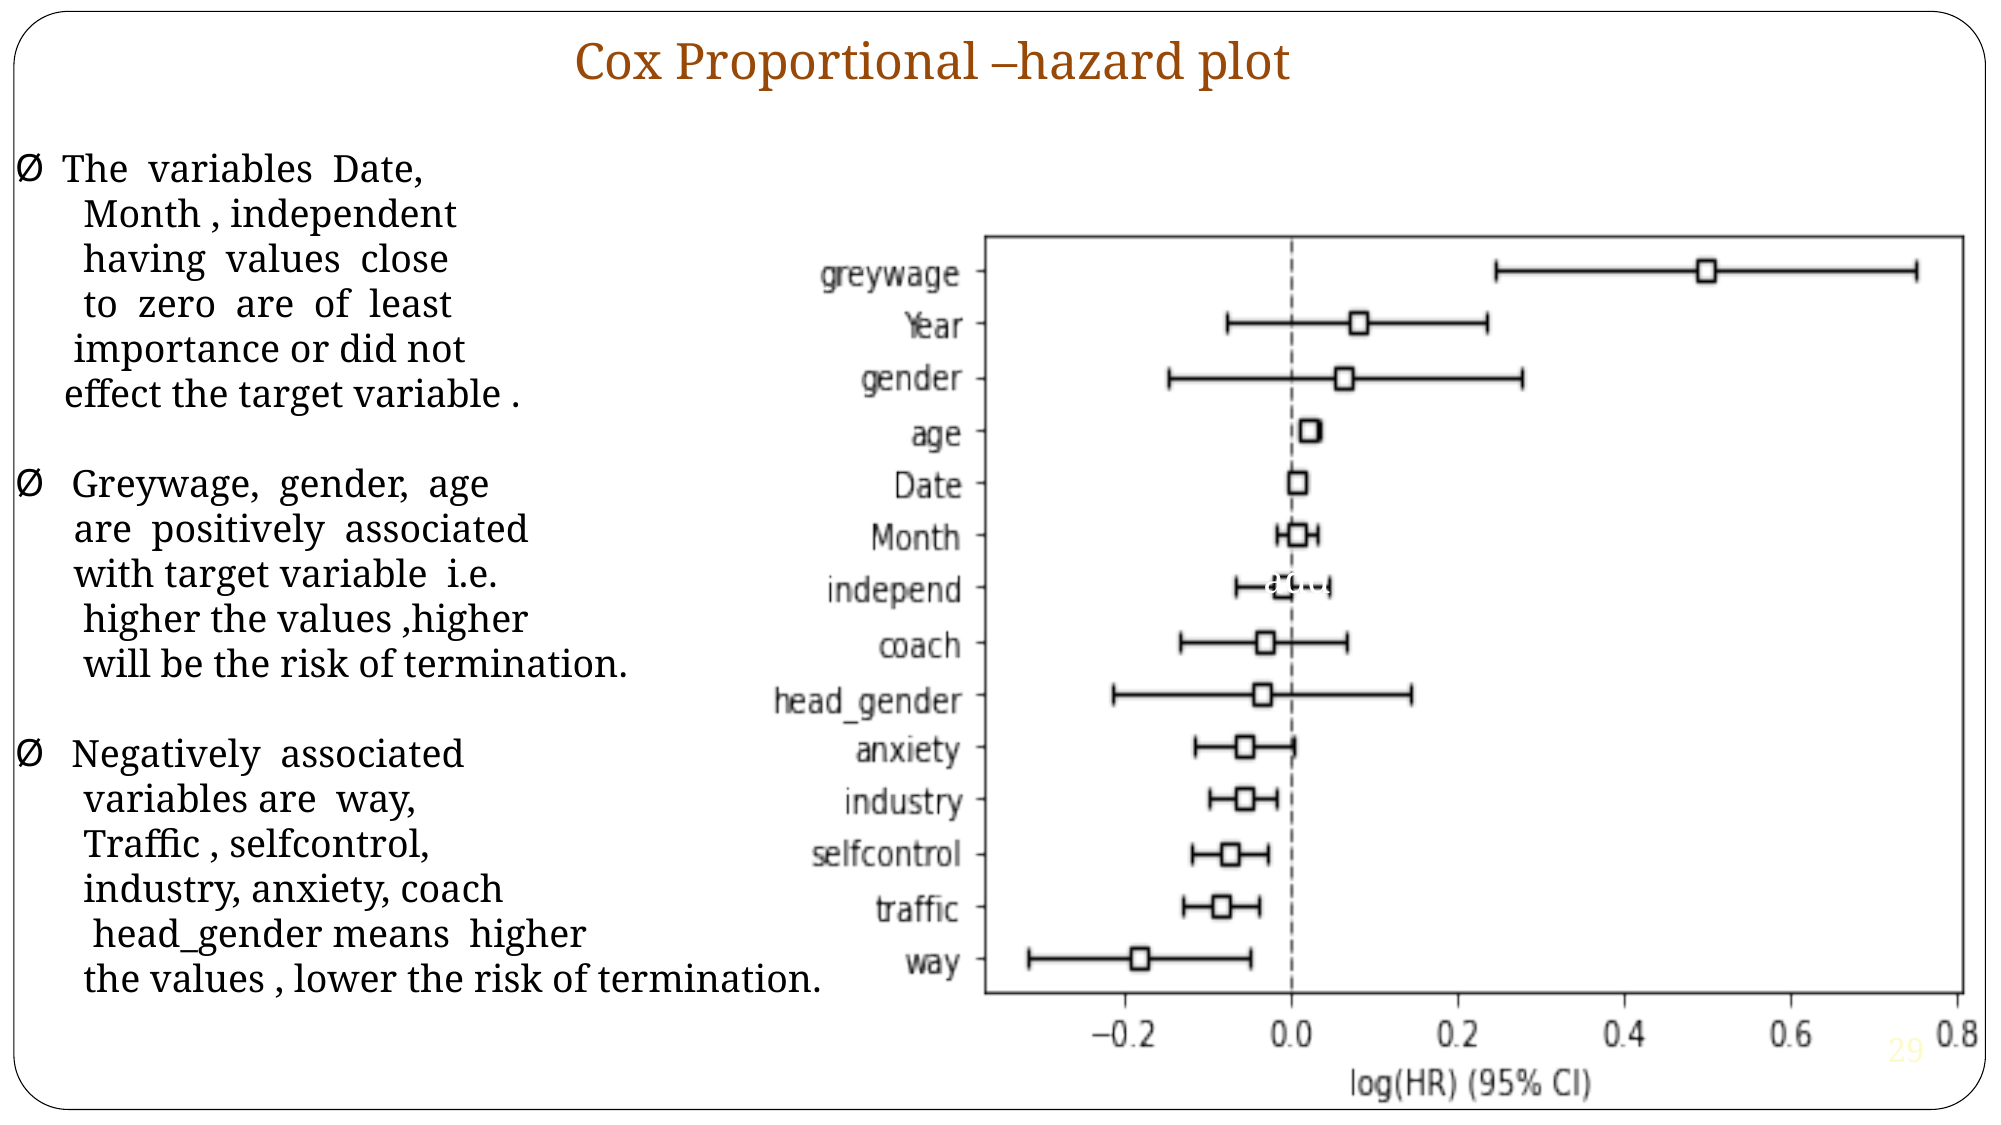

Cox Proportional –hazard plot
The  variables  Date,
       Month , independent
       having  values  close
       to  zero  are  of  least
      importance or did not
     effect the target variable .
Greywage,  gender,  age
      are  positively  associated
      with target variable  i.e.
       higher the values ,higher
       will be the risk of termination.
Negatively  associated
       variables are  way,
       Traffic , selfcontrol,
       industry, anxiety, coach
        head_gender means  higher
       the values , lower the risk of termination.
add t